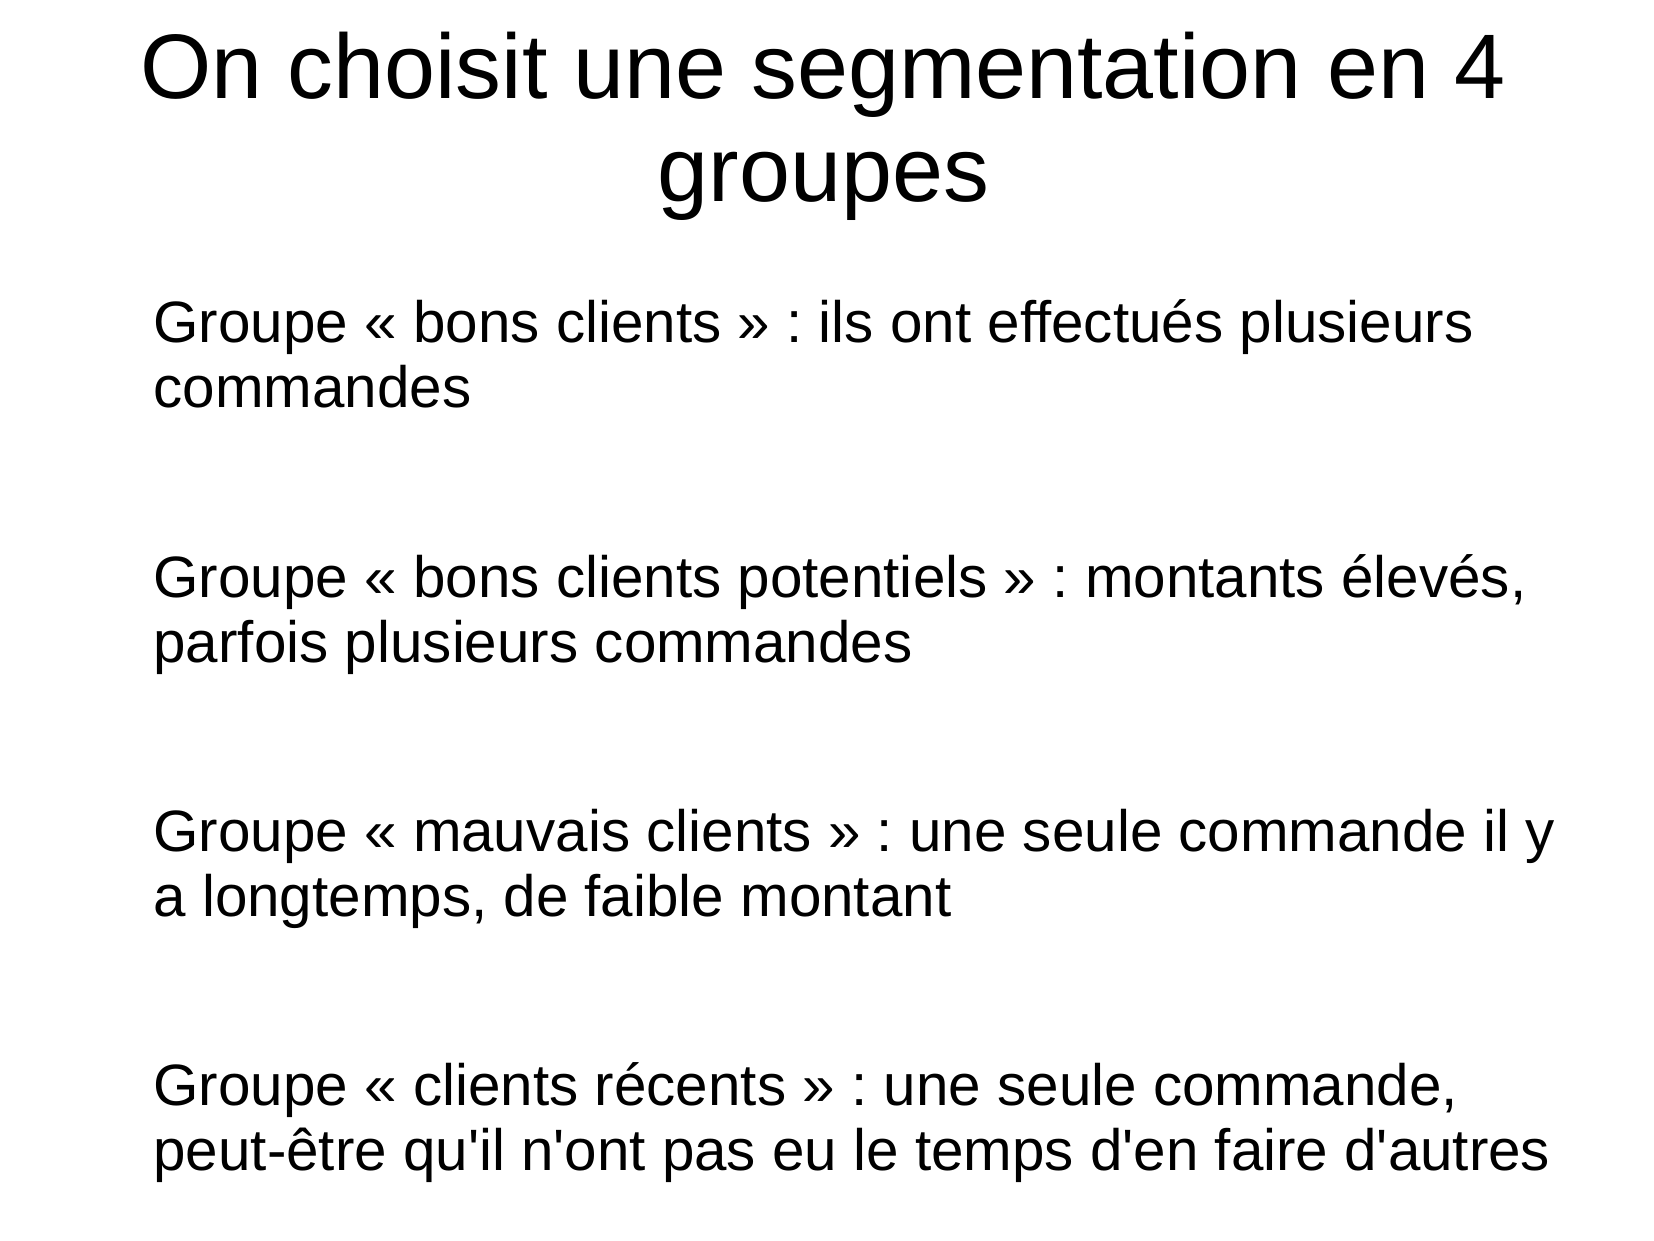

# On choisit une segmentation en 4 groupes
Groupe « bons clients » : ils ont effectués plusieurs commandes
Groupe « bons clients potentiels » : montants élevés, parfois plusieurs commandes
Groupe « mauvais clients » : une seule commande il y a longtemps, de faible montant
Groupe « clients récents » : une seule commande, peut-être qu'il n'ont pas eu le temps d'en faire d'autres